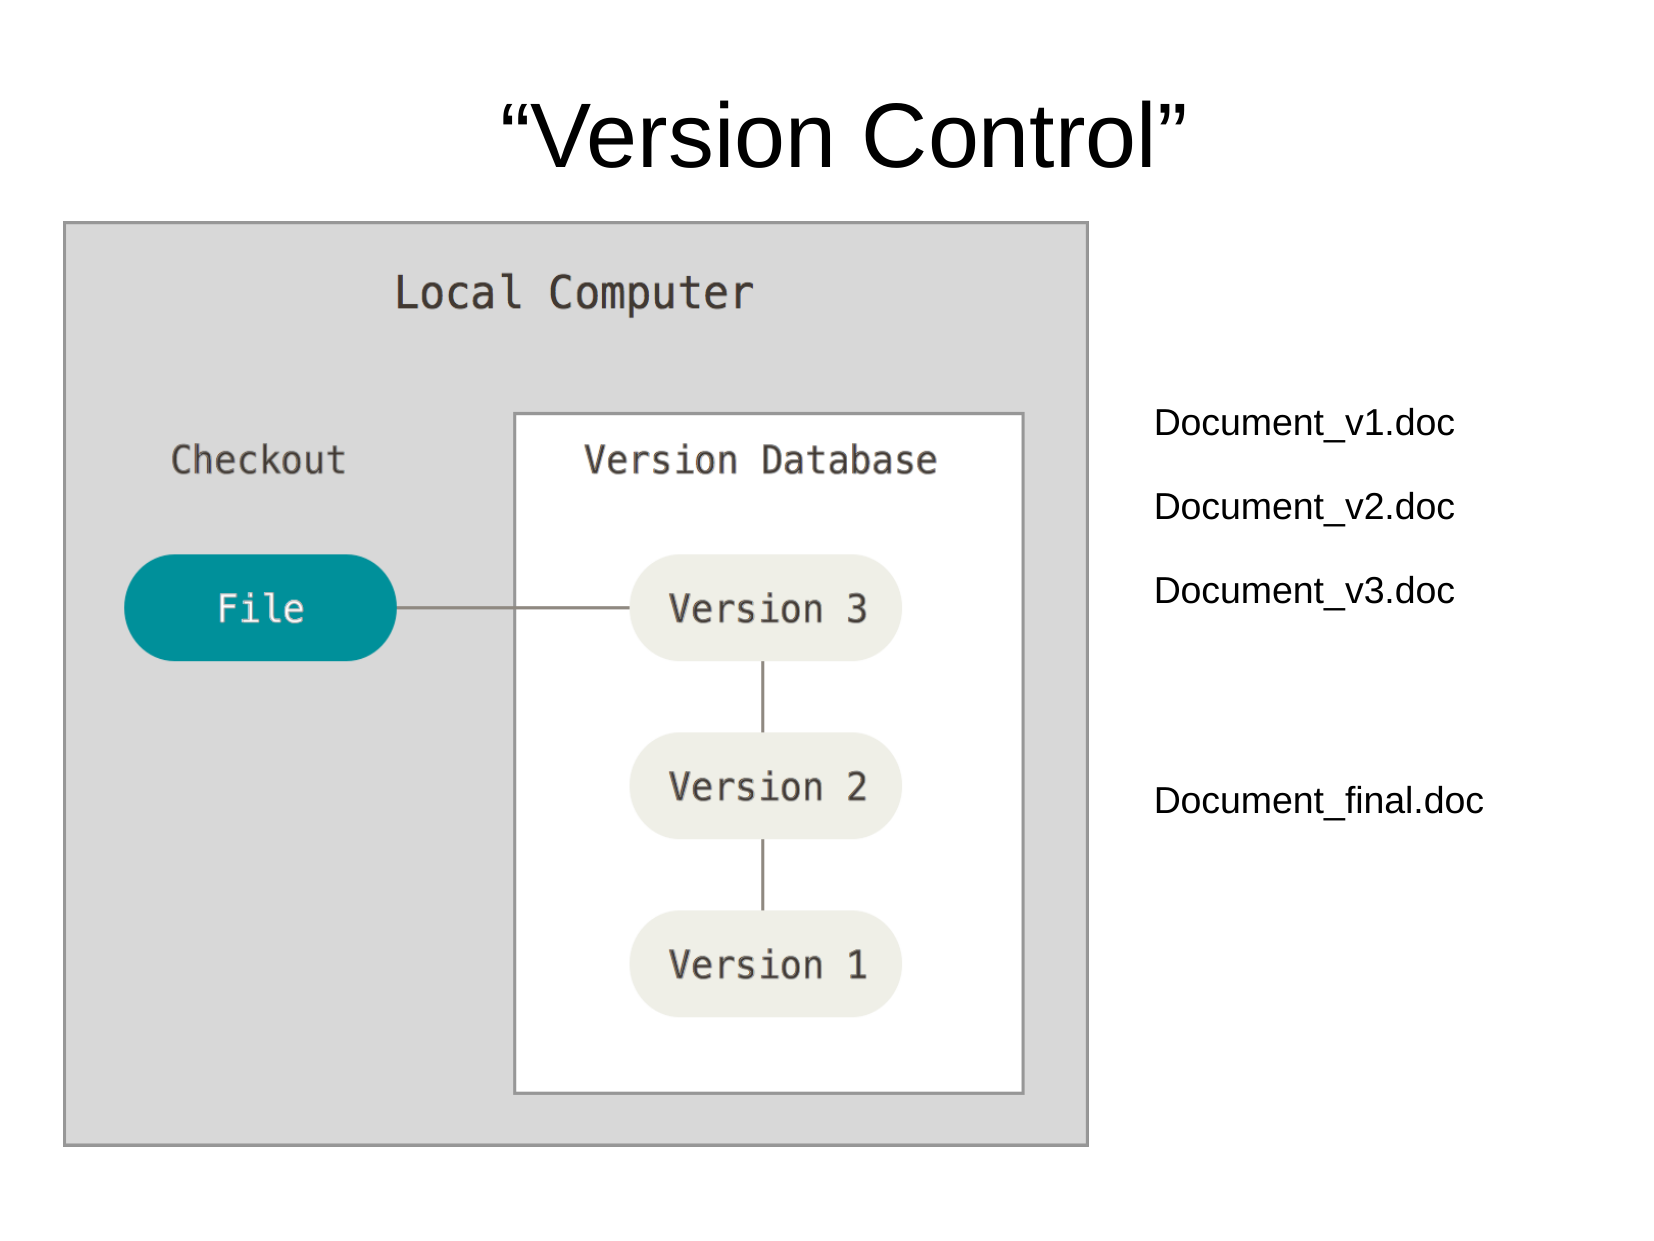

# “Version Control”
Document_v1.doc
Document_v2.doc
Document_v3.doc
Document_final.doc